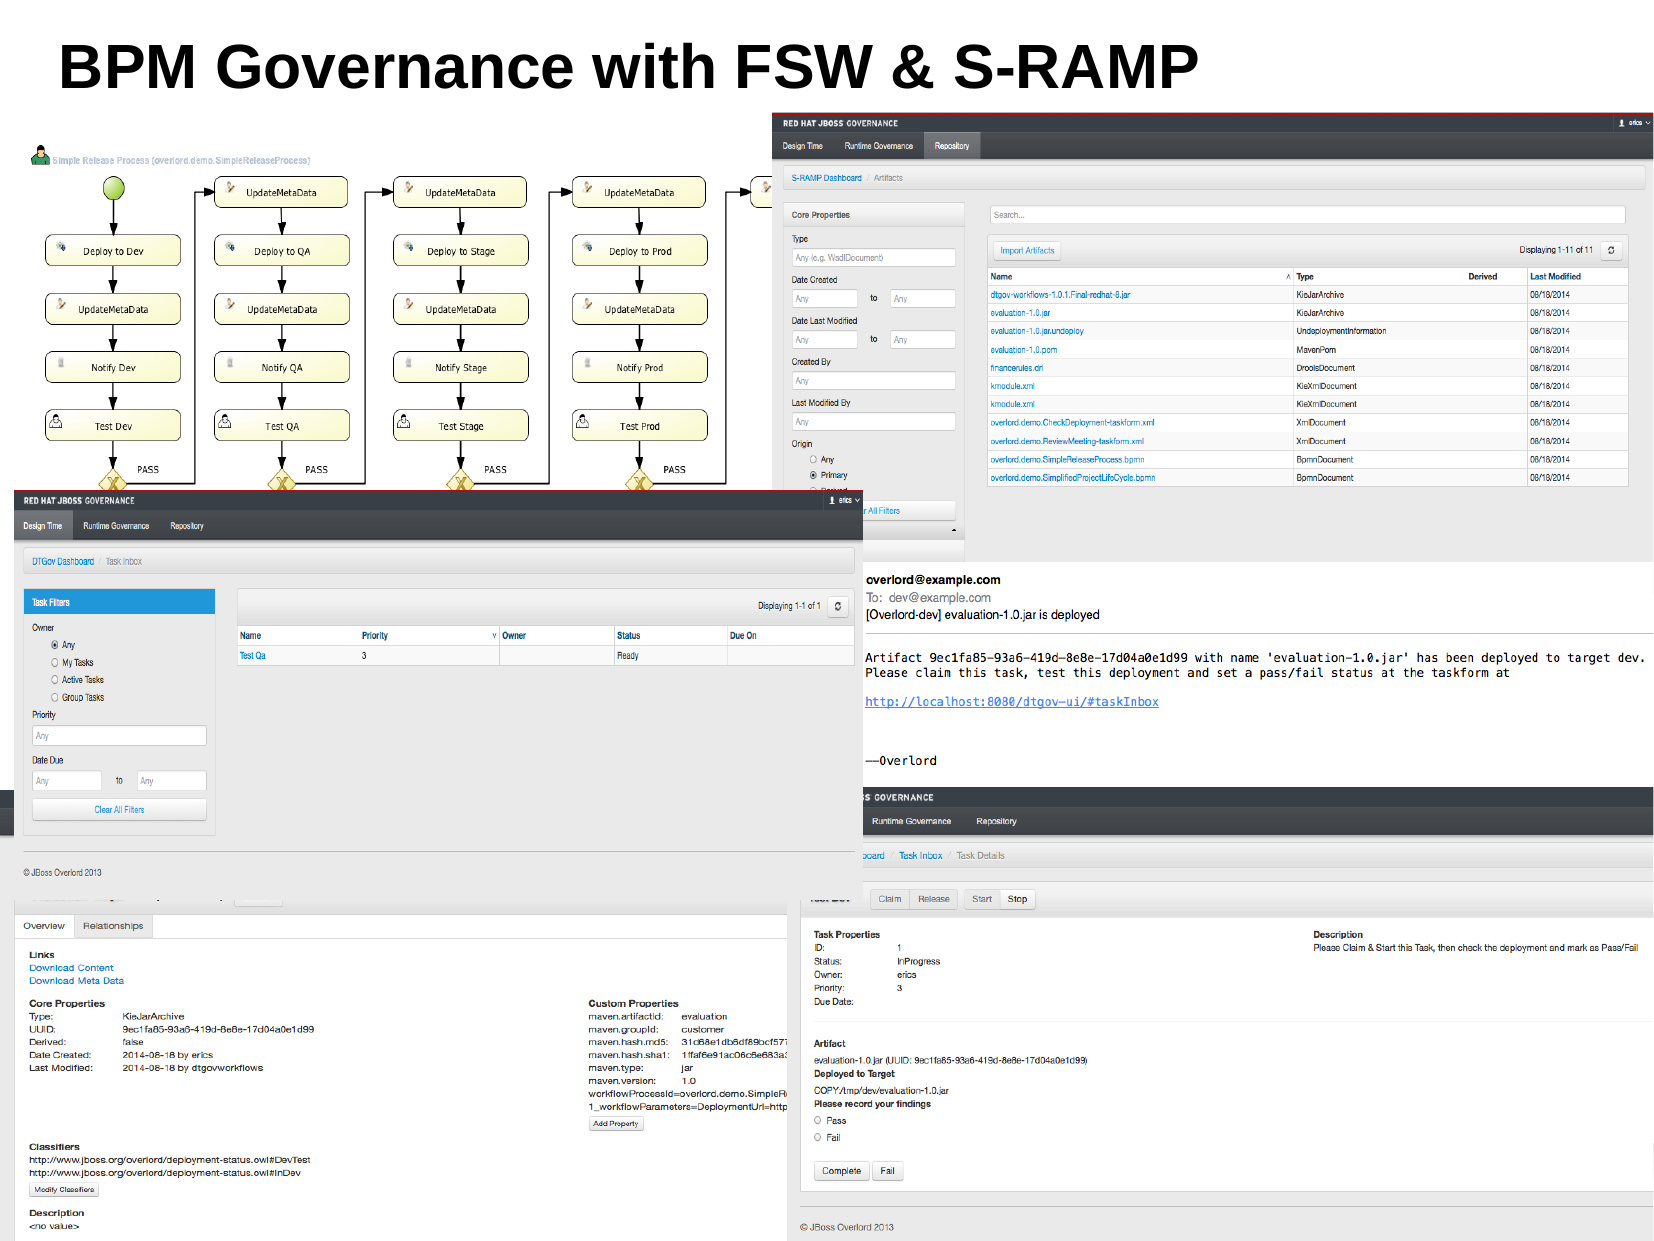

# BPM Governance with FSW & S-RAMP